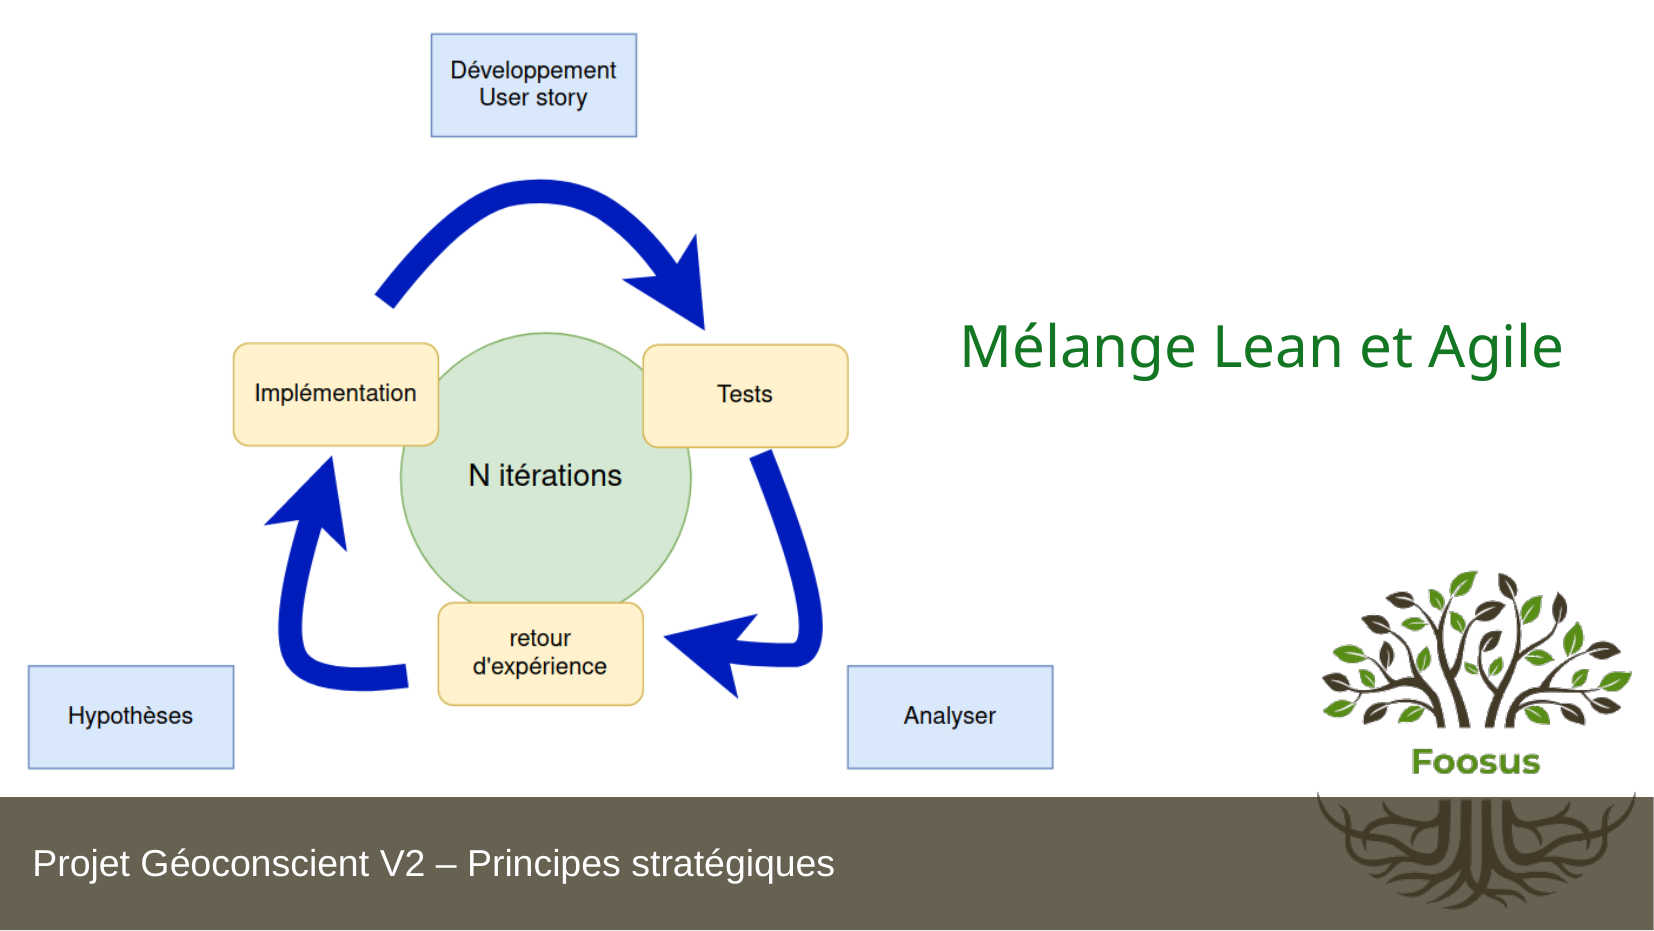

Mélange Lean et Agile
Projet Géoconscient V2 – Principes stratégiques